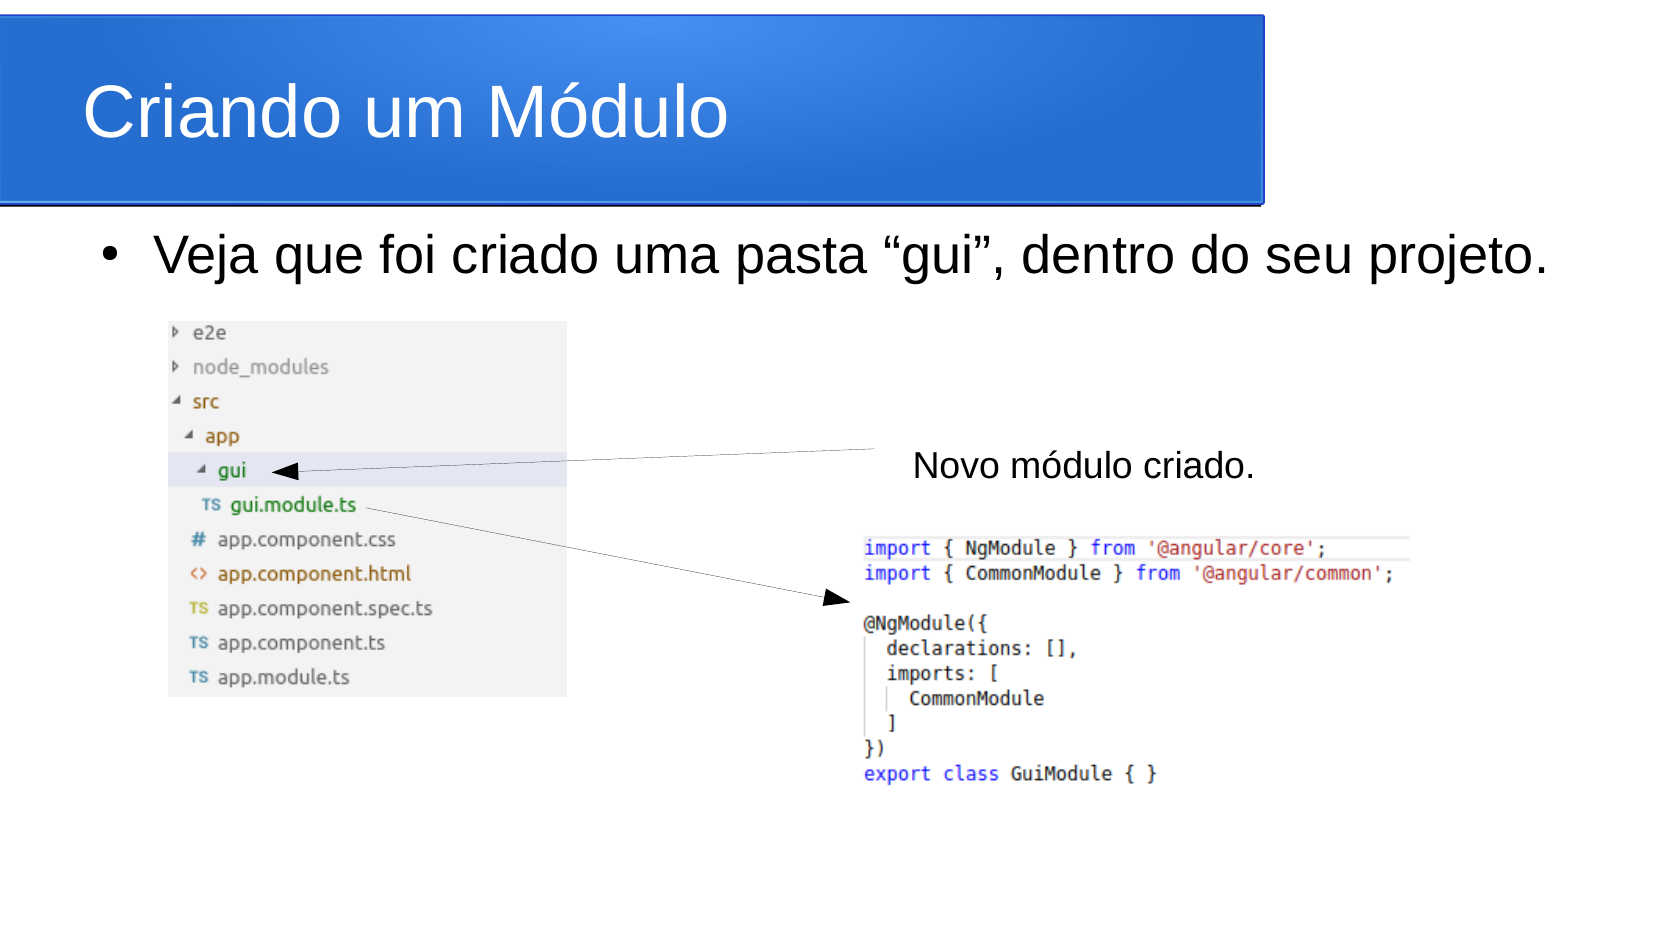

# Criando um Módulo
Veja que foi criado uma pasta “gui”, dentro do seu projeto.
Novo módulo criado.